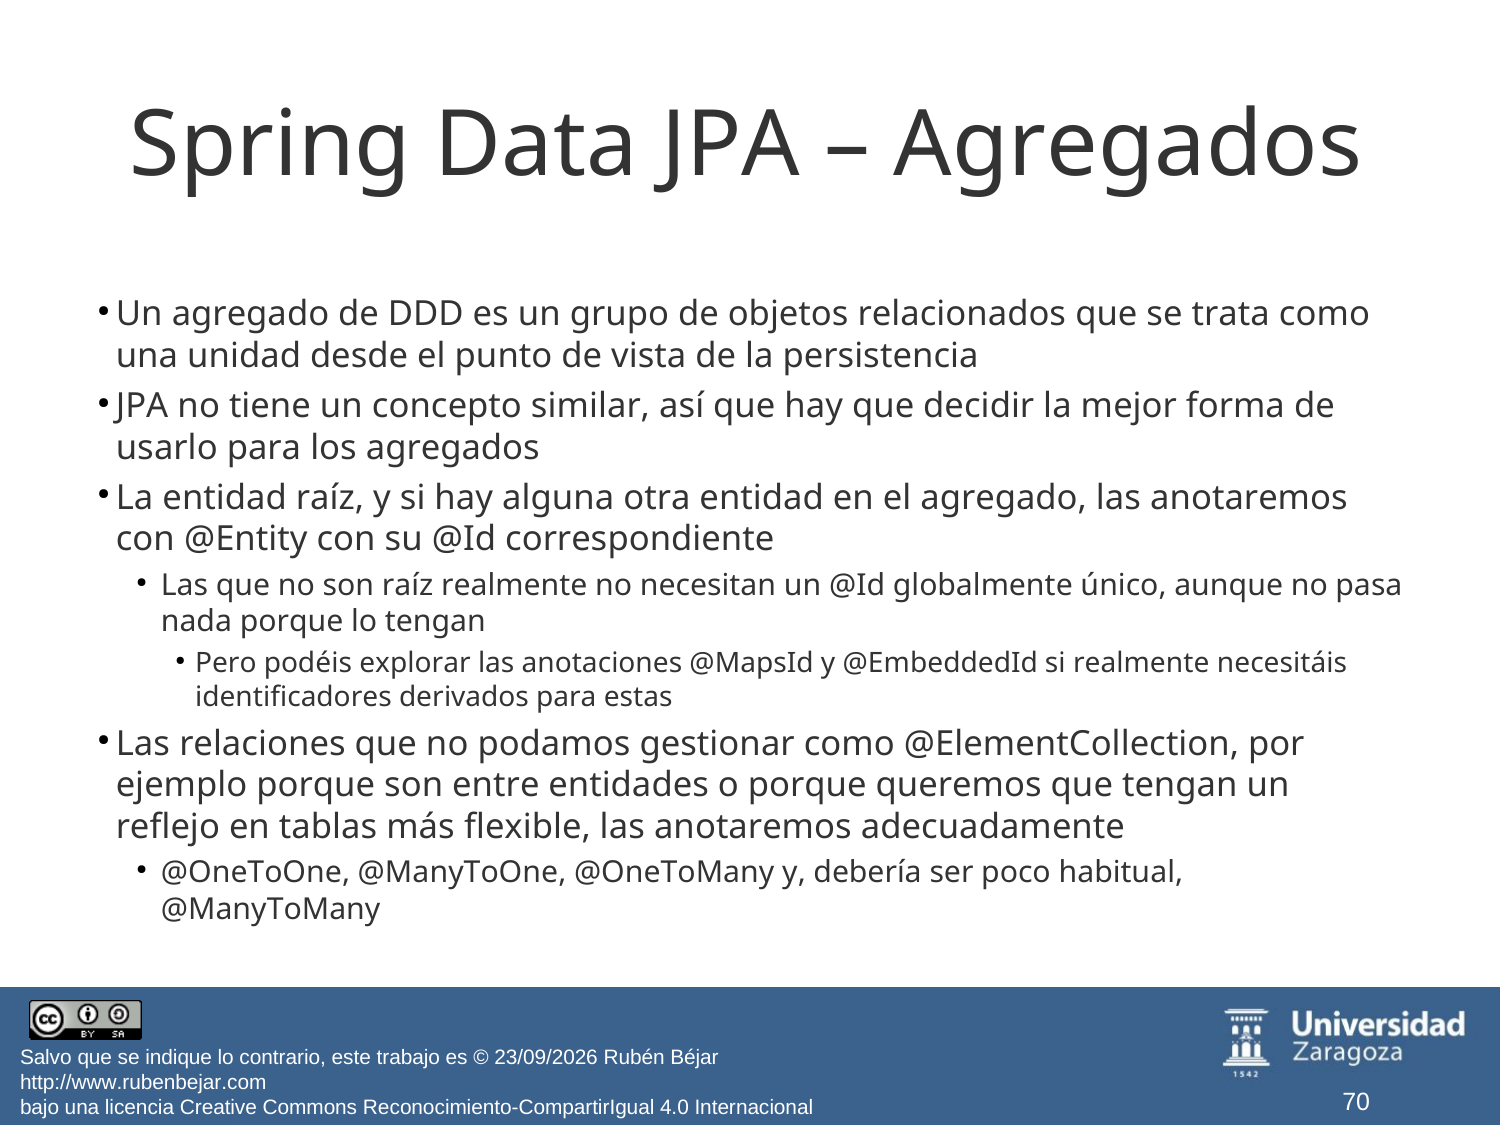

# Spring Data JPA – Agregados
Un agregado de DDD es un grupo de objetos relacionados que se trata como una unidad desde el punto de vista de la persistencia
JPA no tiene un concepto similar, así que hay que decidir la mejor forma de usarlo para los agregados
La entidad raíz, y si hay alguna otra entidad en el agregado, las anotaremos con @Entity con su @Id correspondiente
Las que no son raíz realmente no necesitan un @Id globalmente único, aunque no pasa nada porque lo tengan
Pero podéis explorar las anotaciones @MapsId y @EmbeddedId si realmente necesitáis identificadores derivados para estas
Las relaciones que no podamos gestionar como @ElementCollection, por ejemplo porque son entre entidades o porque queremos que tengan un reflejo en tablas más flexible, las anotaremos adecuadamente
@OneToOne, @ManyToOne, @OneToMany y, debería ser poco habitual, @ManyToMany